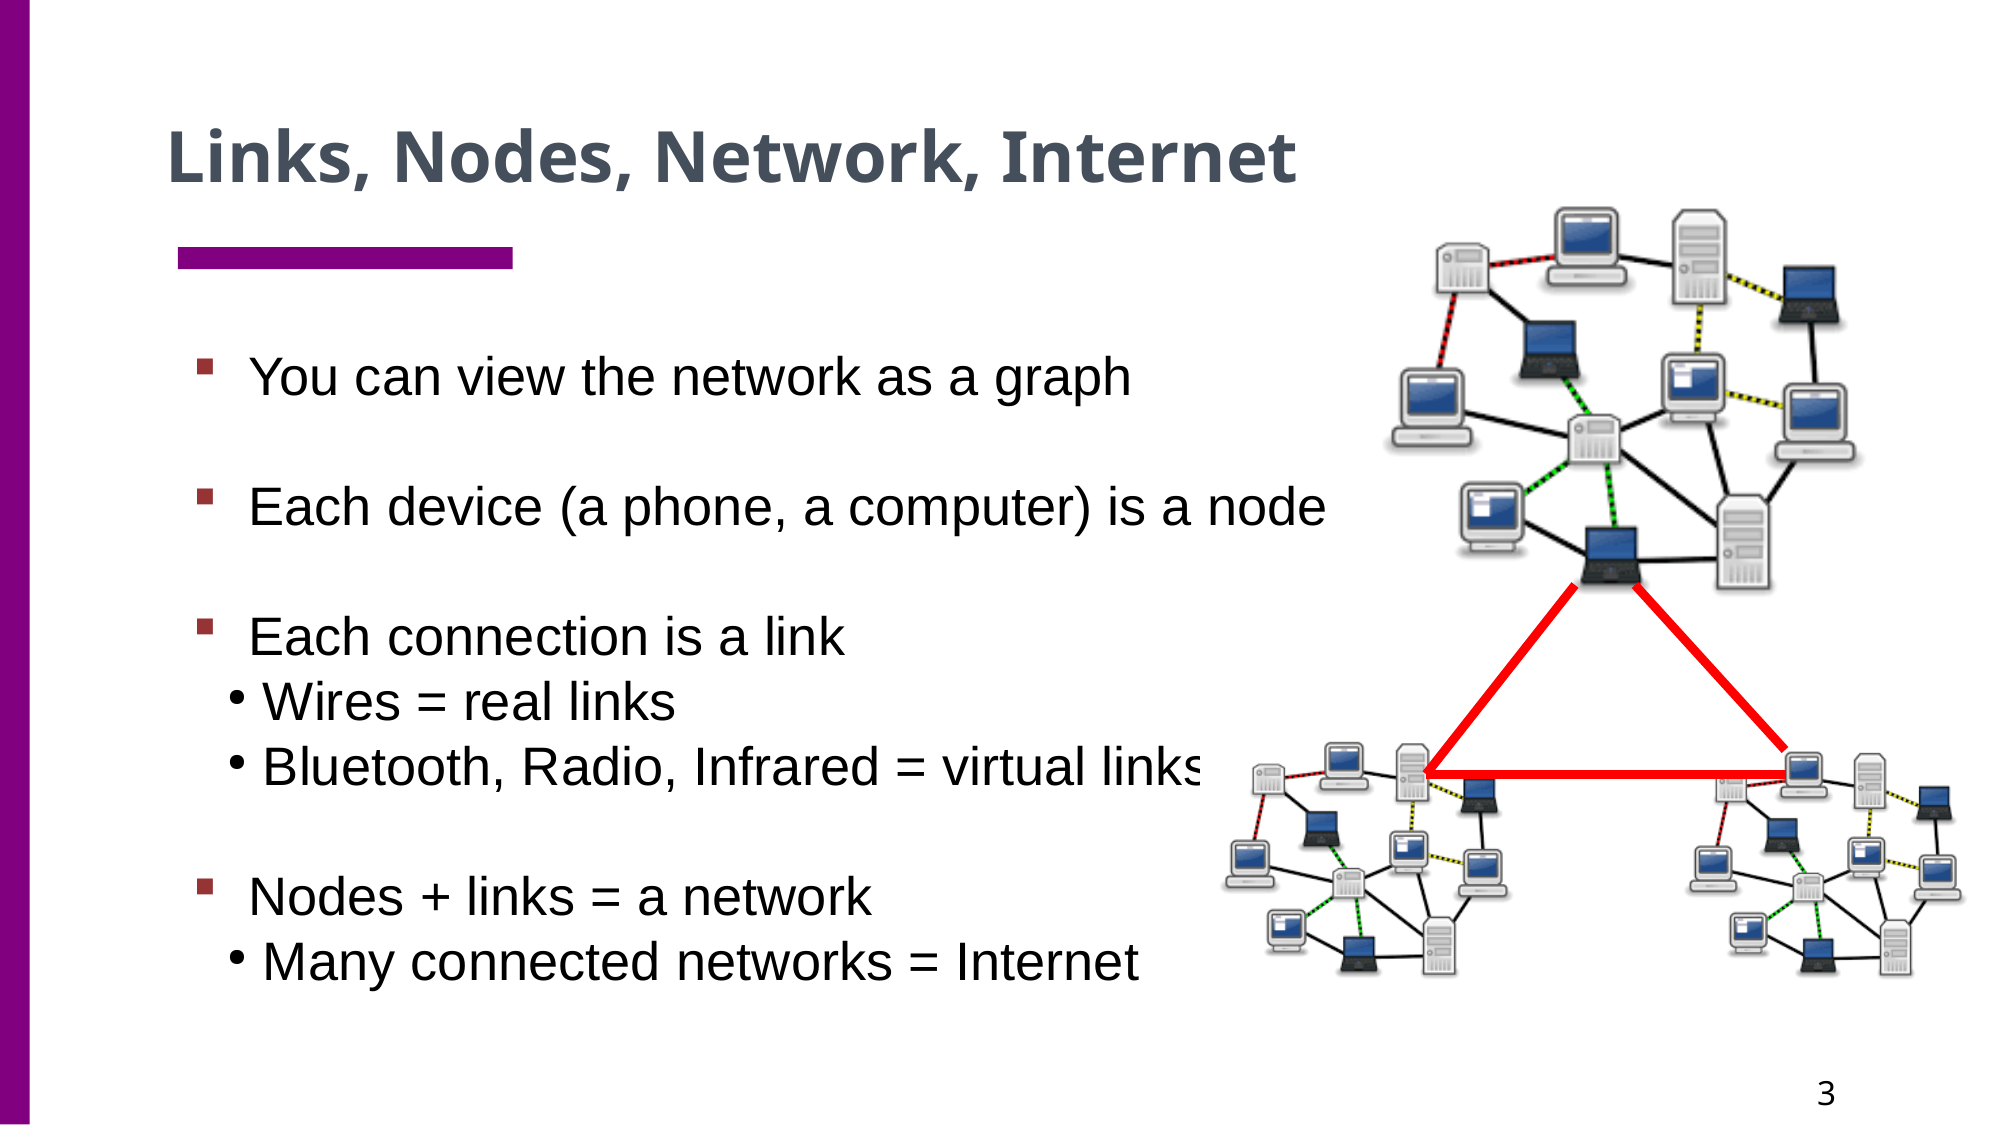

Links, Nodes, Network, Internet
You can view the network as a graph
Each device (a phone, a computer) is a node
Each connection is a link
Wires = real links
Bluetooth, Radio, Infrared = virtual links
Nodes + links = a network
Many connected networks = Internet